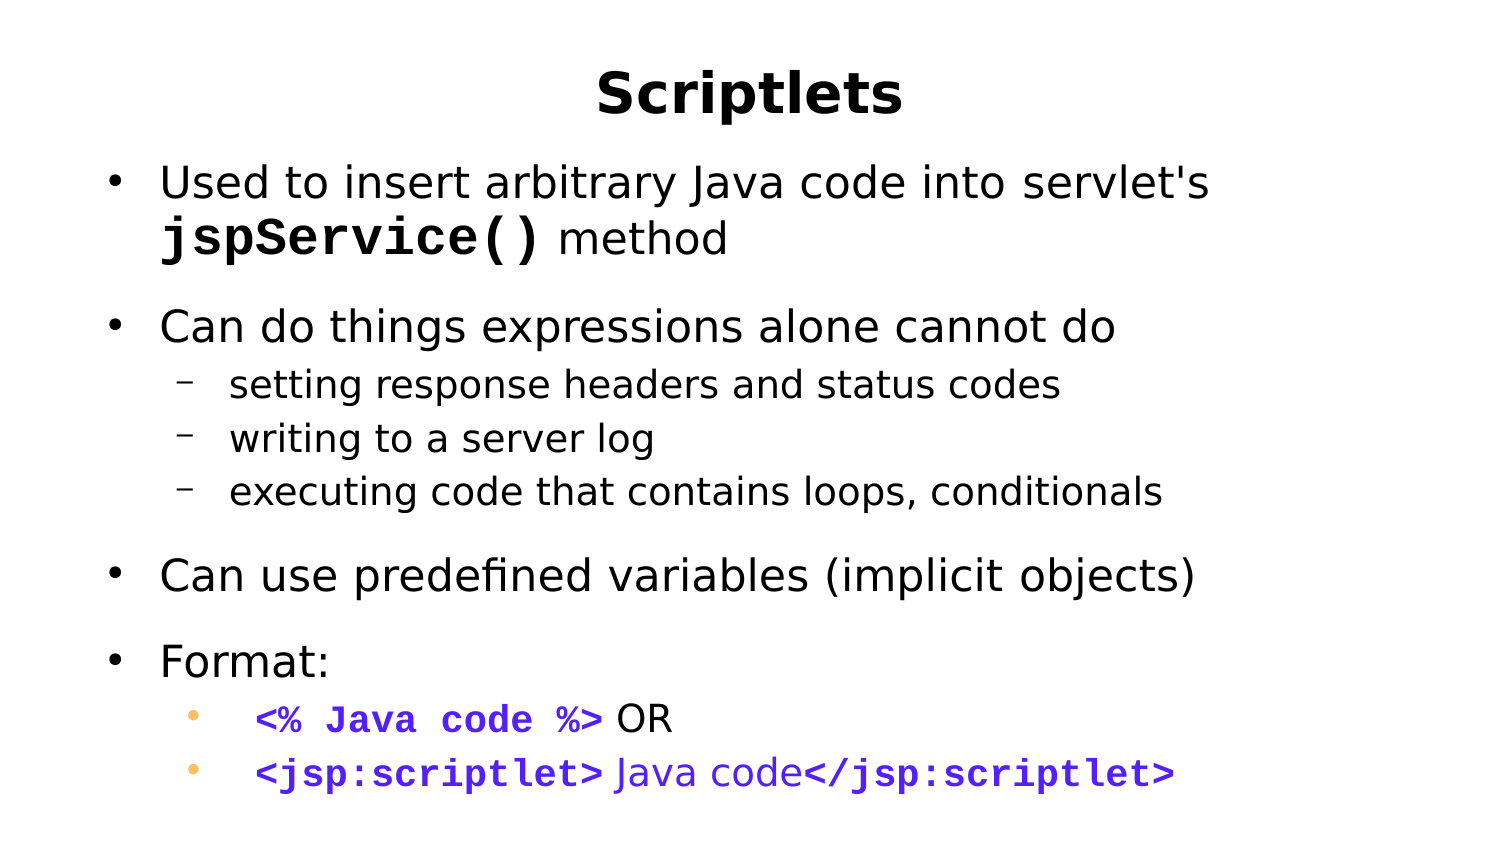

# Scriptlets
Used to insert arbitrary Java code into servlet's jspService() method
Can do things expressions alone cannot do
setting response headers and status codes
writing to a server log
executing code that contains loops, conditionals
Can use predefined variables (implicit objects)
Format:
<% Java code %> OR
<jsp:scriptlet> Java code</jsp:scriptlet>